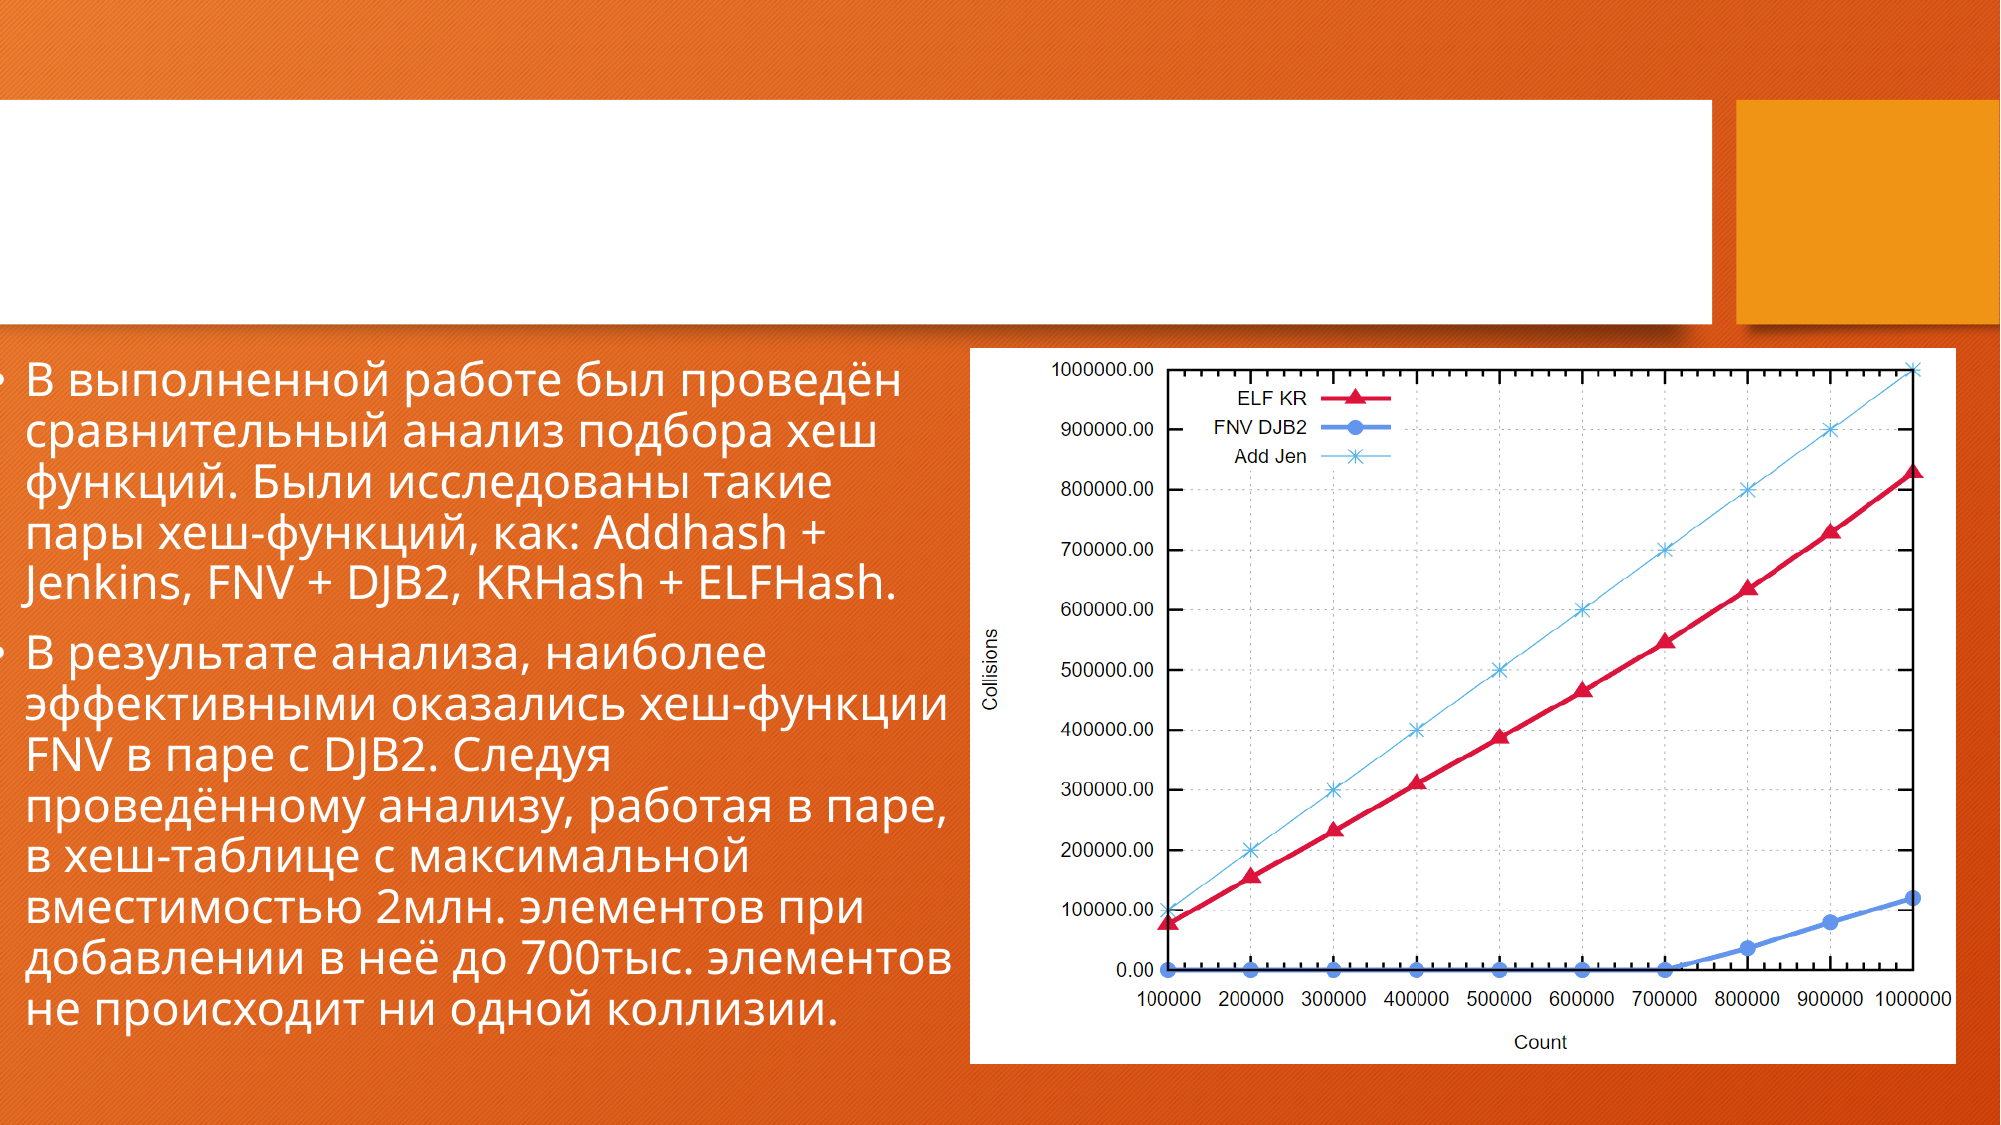

# Подбор хеш-функций
В выполненной работе был проведён сравнительный анализ подбора хеш функций. Были исследованы такие пары хеш-функций, как: Addhash + Jenkins, FNV + DJB2, KRHash + ELFHash.
В результате анализа, наиболее эффективными оказались хеш-функции FNV в паре с DJB2. Следуя проведённому анализу, работая в паре, в хеш-таблице с максимальной вместимостью 2млн. элементов при добавлении в неё до 700тыс. элементов не происходит ни одной коллизии.